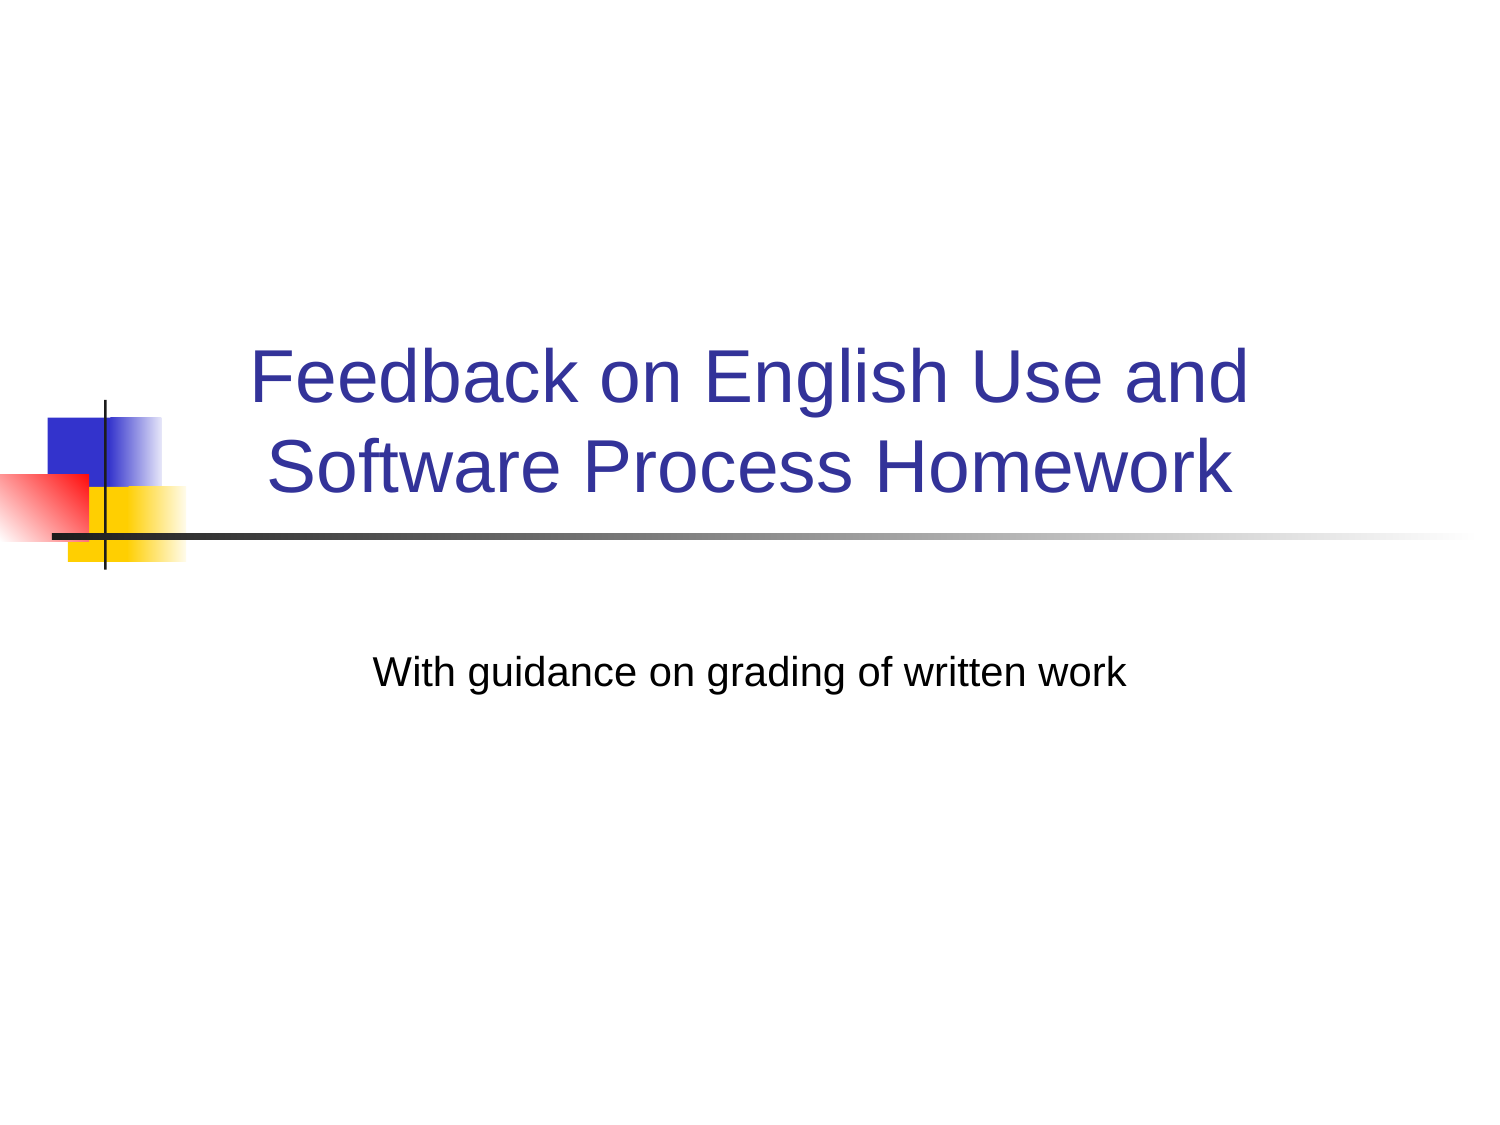

# Feedback on English Use and Software Process Homework
With guidance on grading of written work